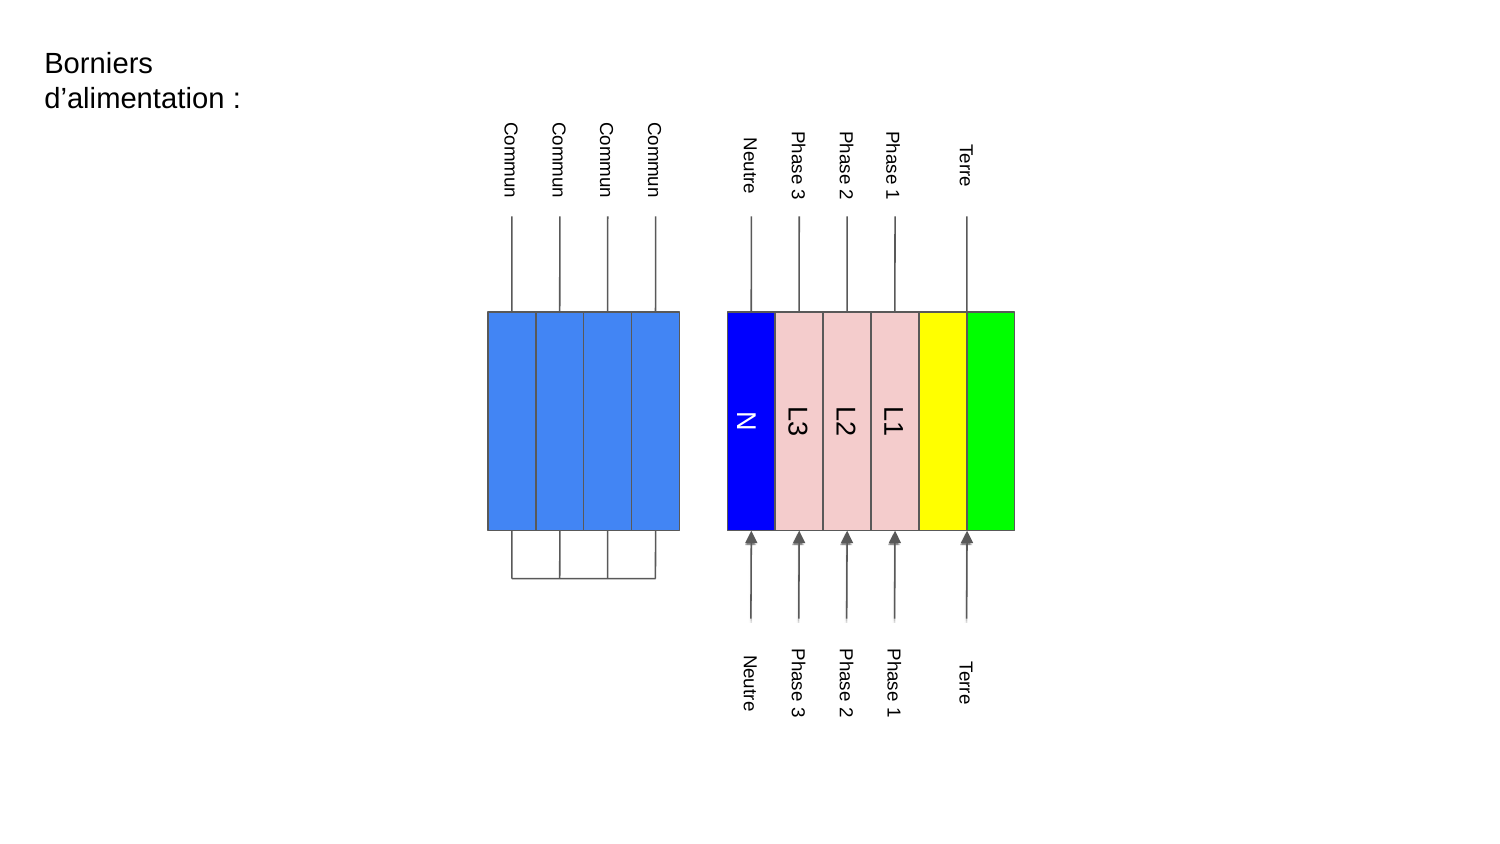

Borniers d’alimentation :
Commun
Commun
Commun
Commun
Neutre
Phase 3
Phase 2
Phase 1
Terre
N
L3
L2
L1
Neutre
Phase 3
Phase 2
Phase 1
Terre